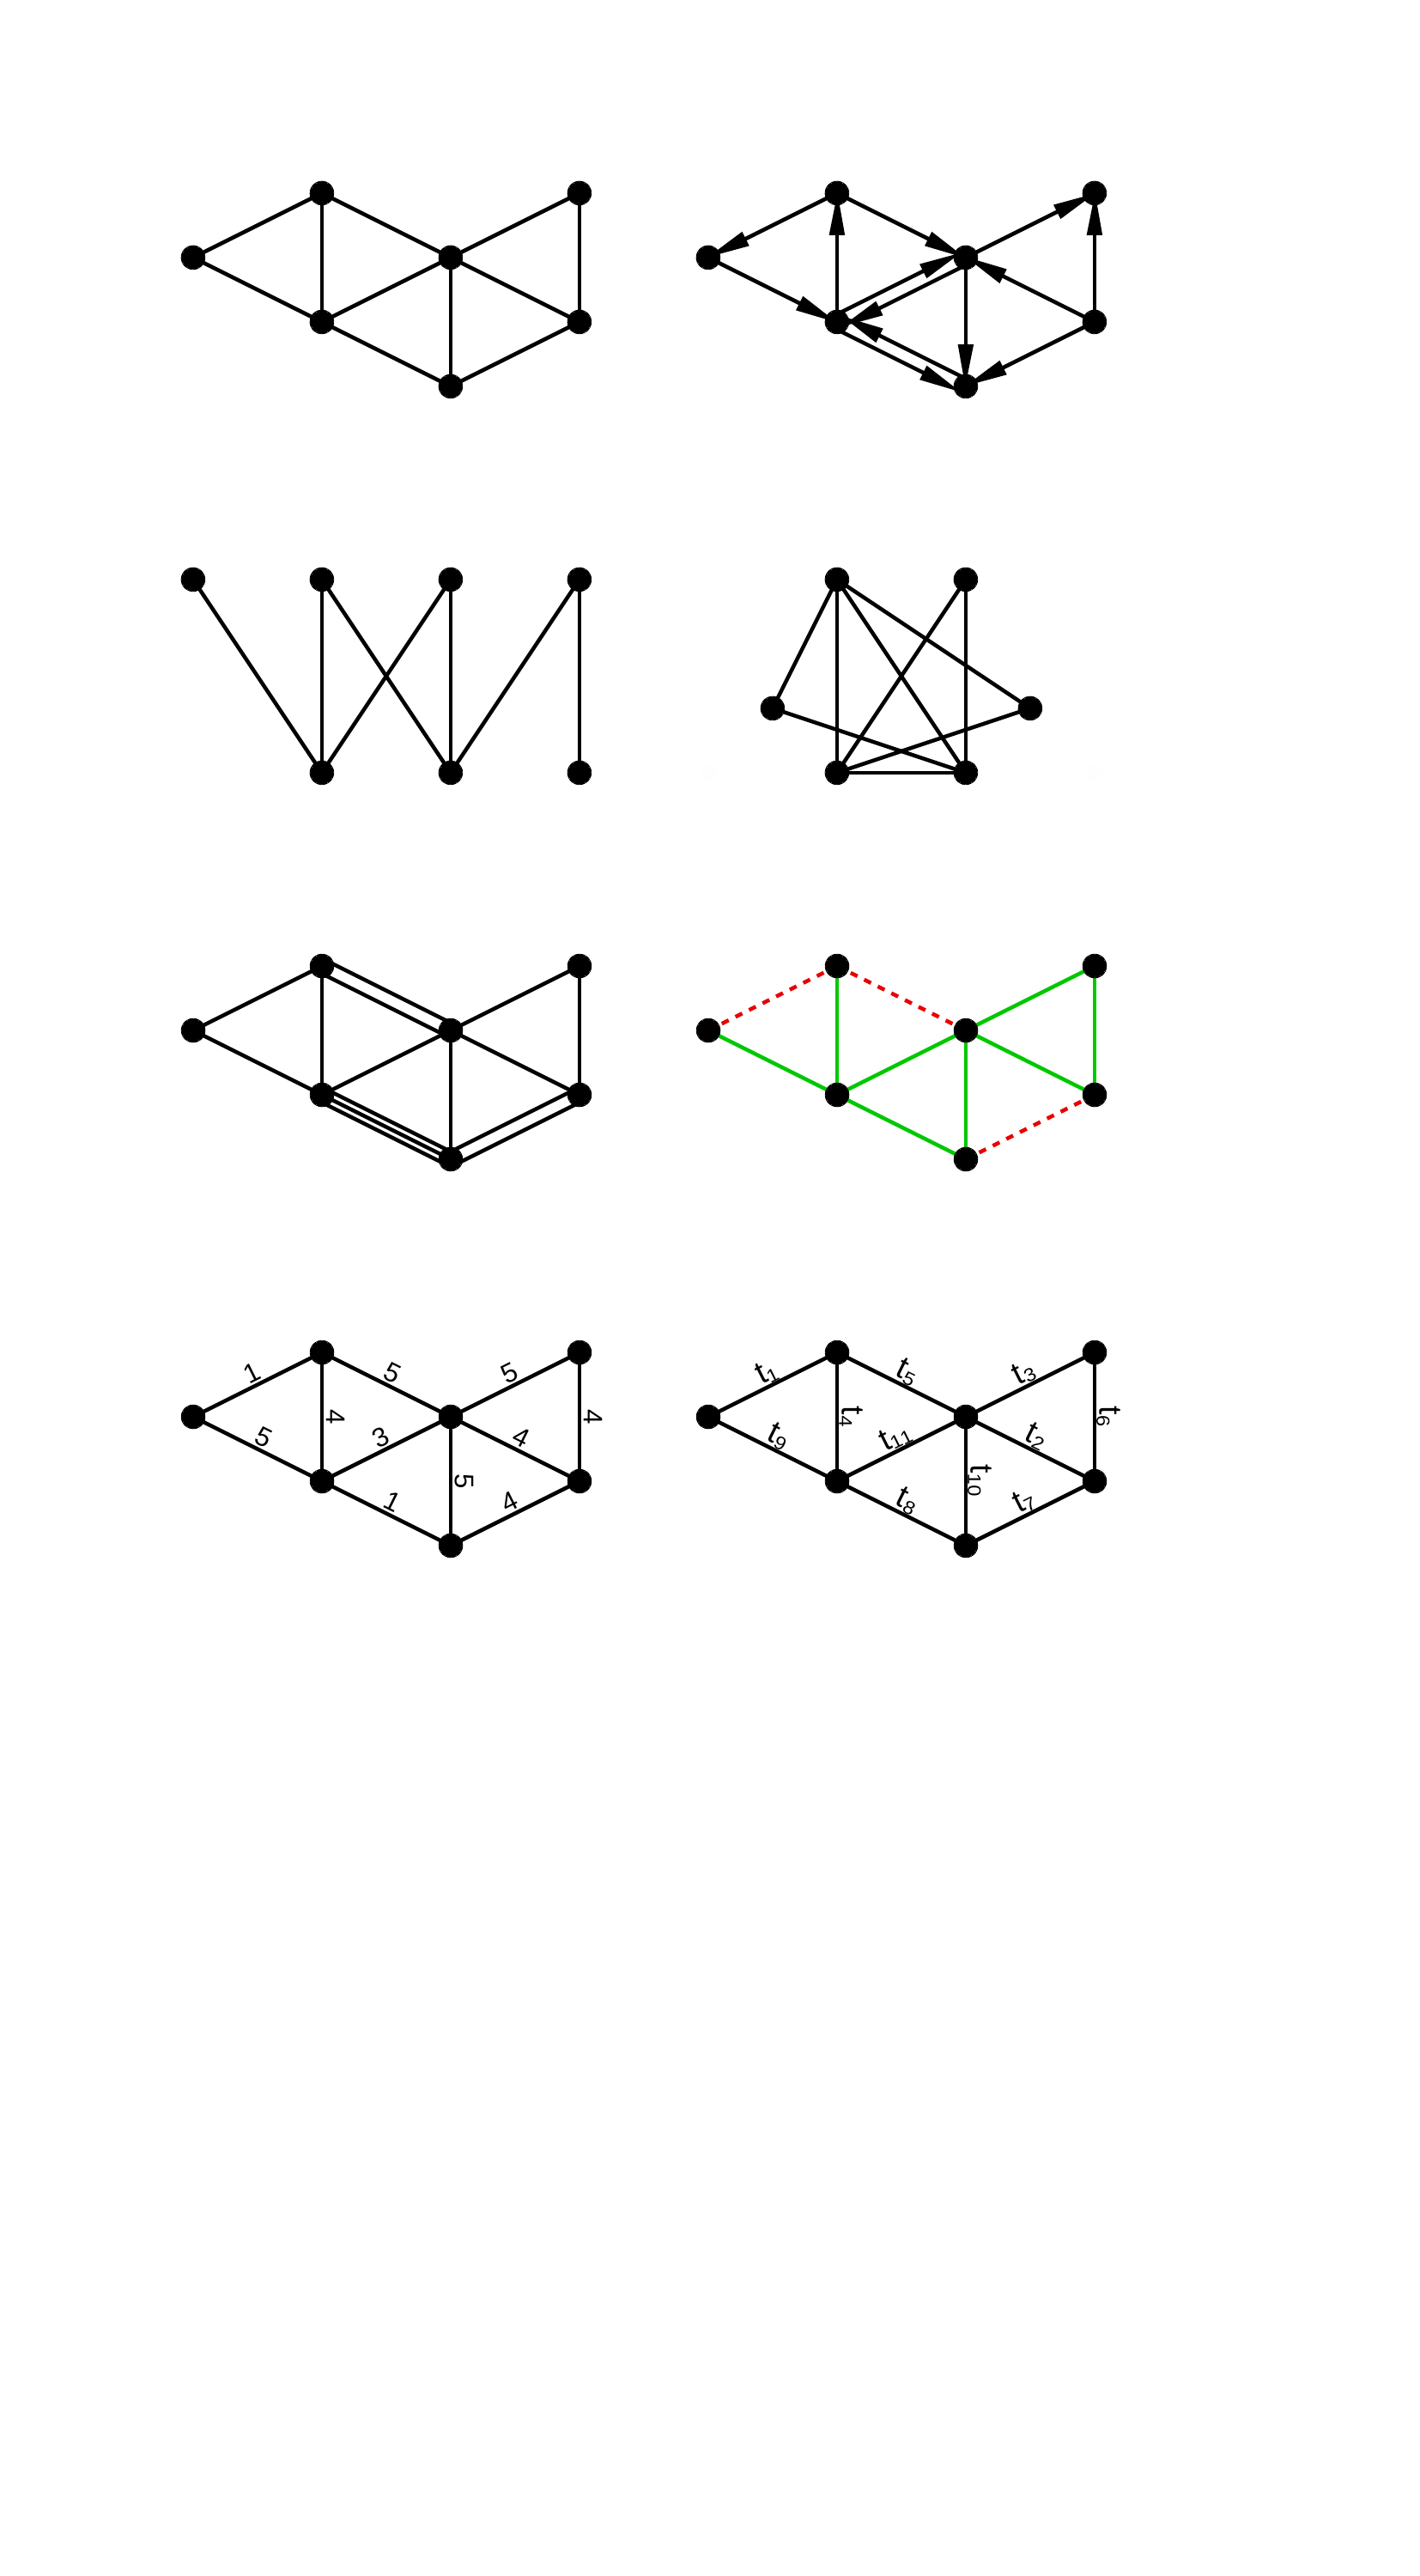

4
t₄
1
5
5
4
t₁
t₅
t₃
t₆
3
t₁₁
5
4
5
t₉
t₂
t₁₀
4
t₇
1
t₈